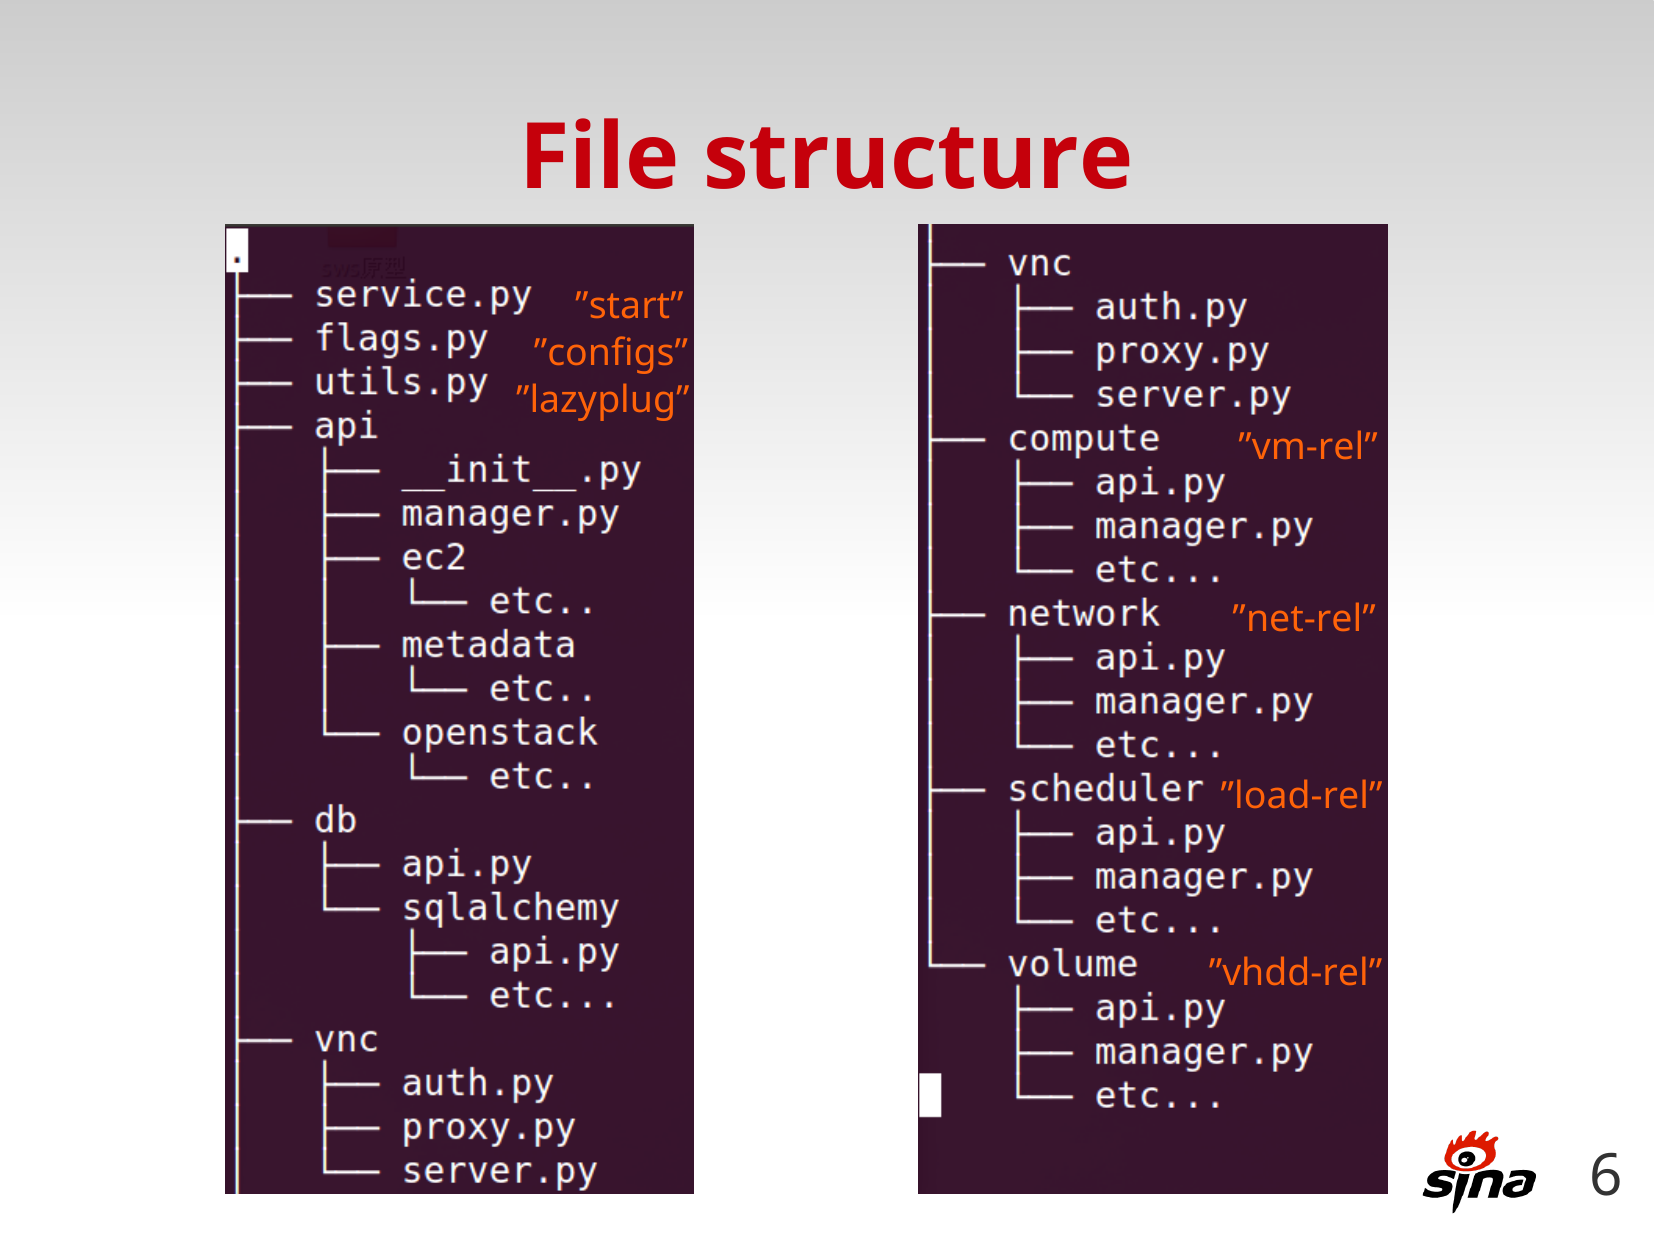

# File structure
”start”
”configs”
”lazyplug”
”vm-rel”
”net-rel”
”load-rel”
”vhdd-rel”
6